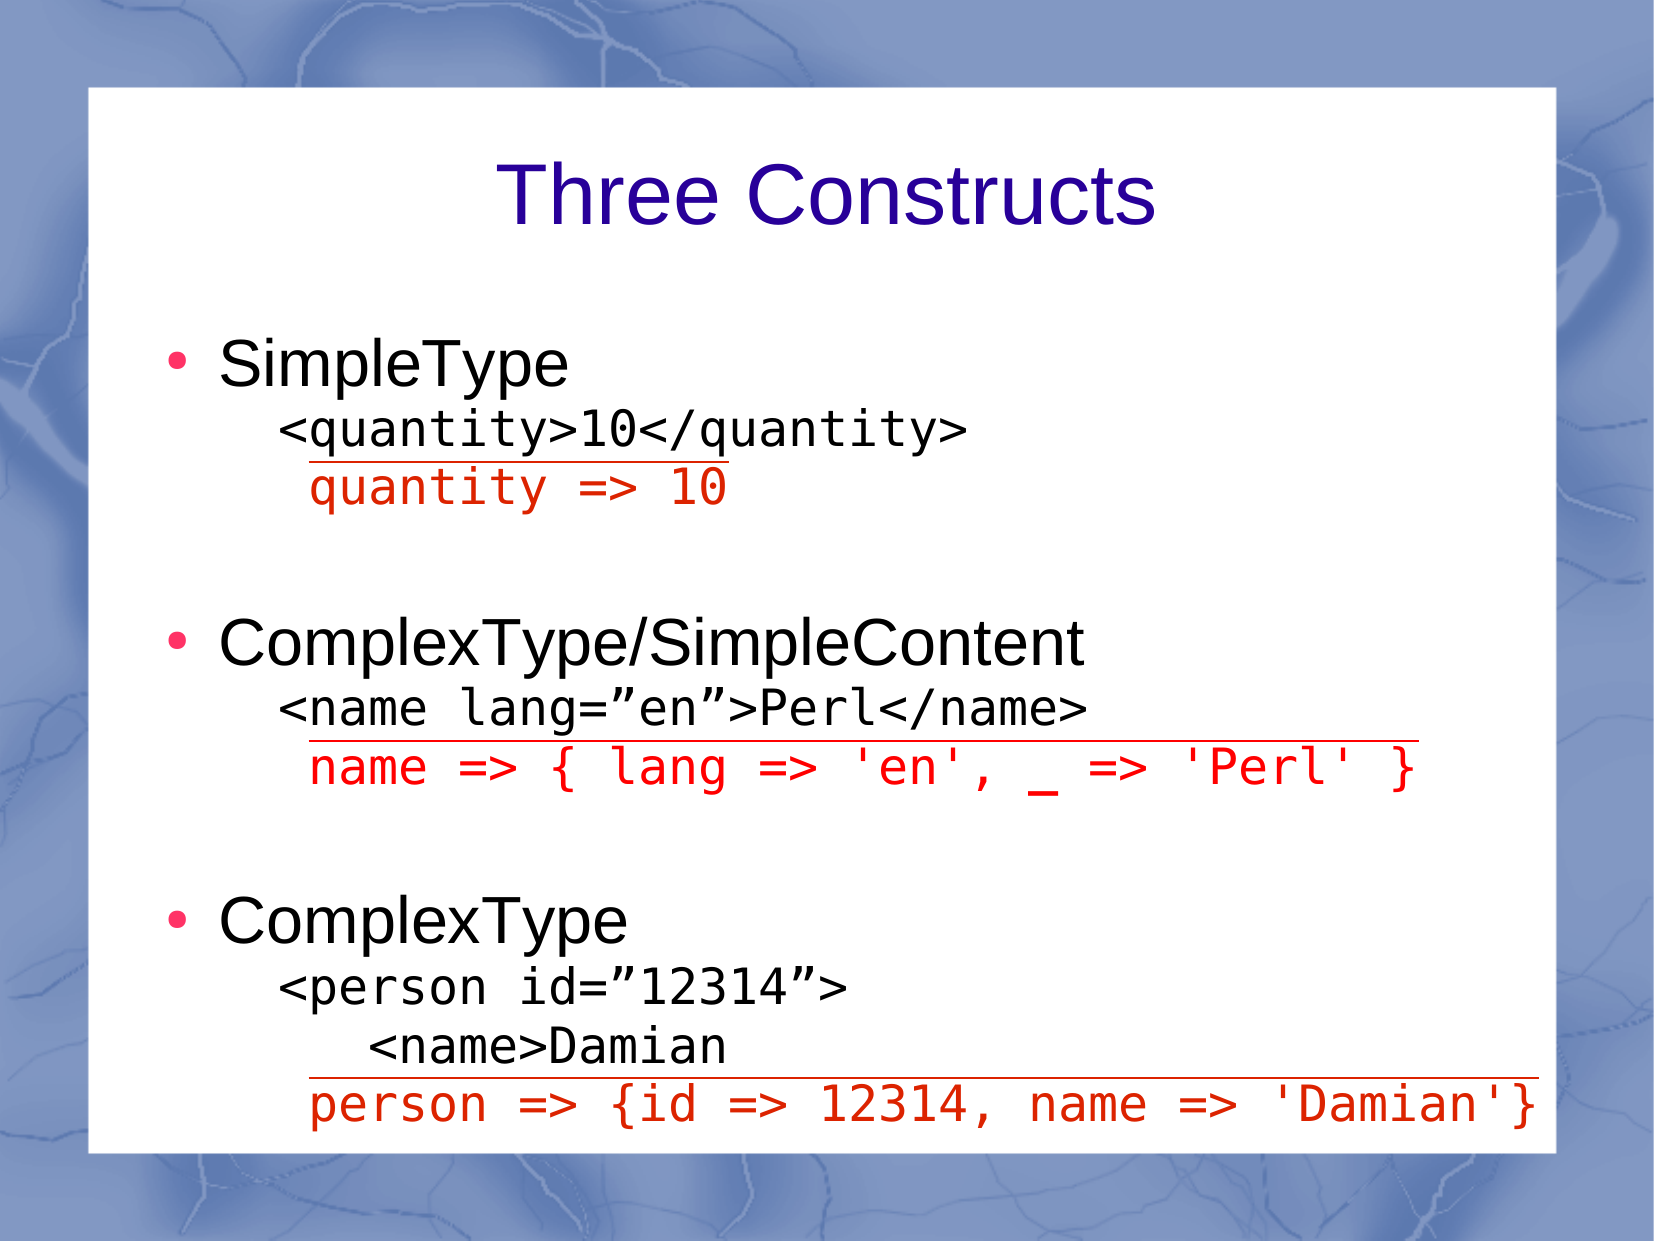

# Three Constructs
SimpleType
 <quantity>10</quantity>
 quantity => 10
ComplexType/SimpleContent
 <name lang=”en”>Perl</name>
 name => { lang => 'en', _ => 'Perl' }
ComplexType
 <person id=”12314”>
 <name>Damian
 person => {id => 12314, name => 'Damian'}